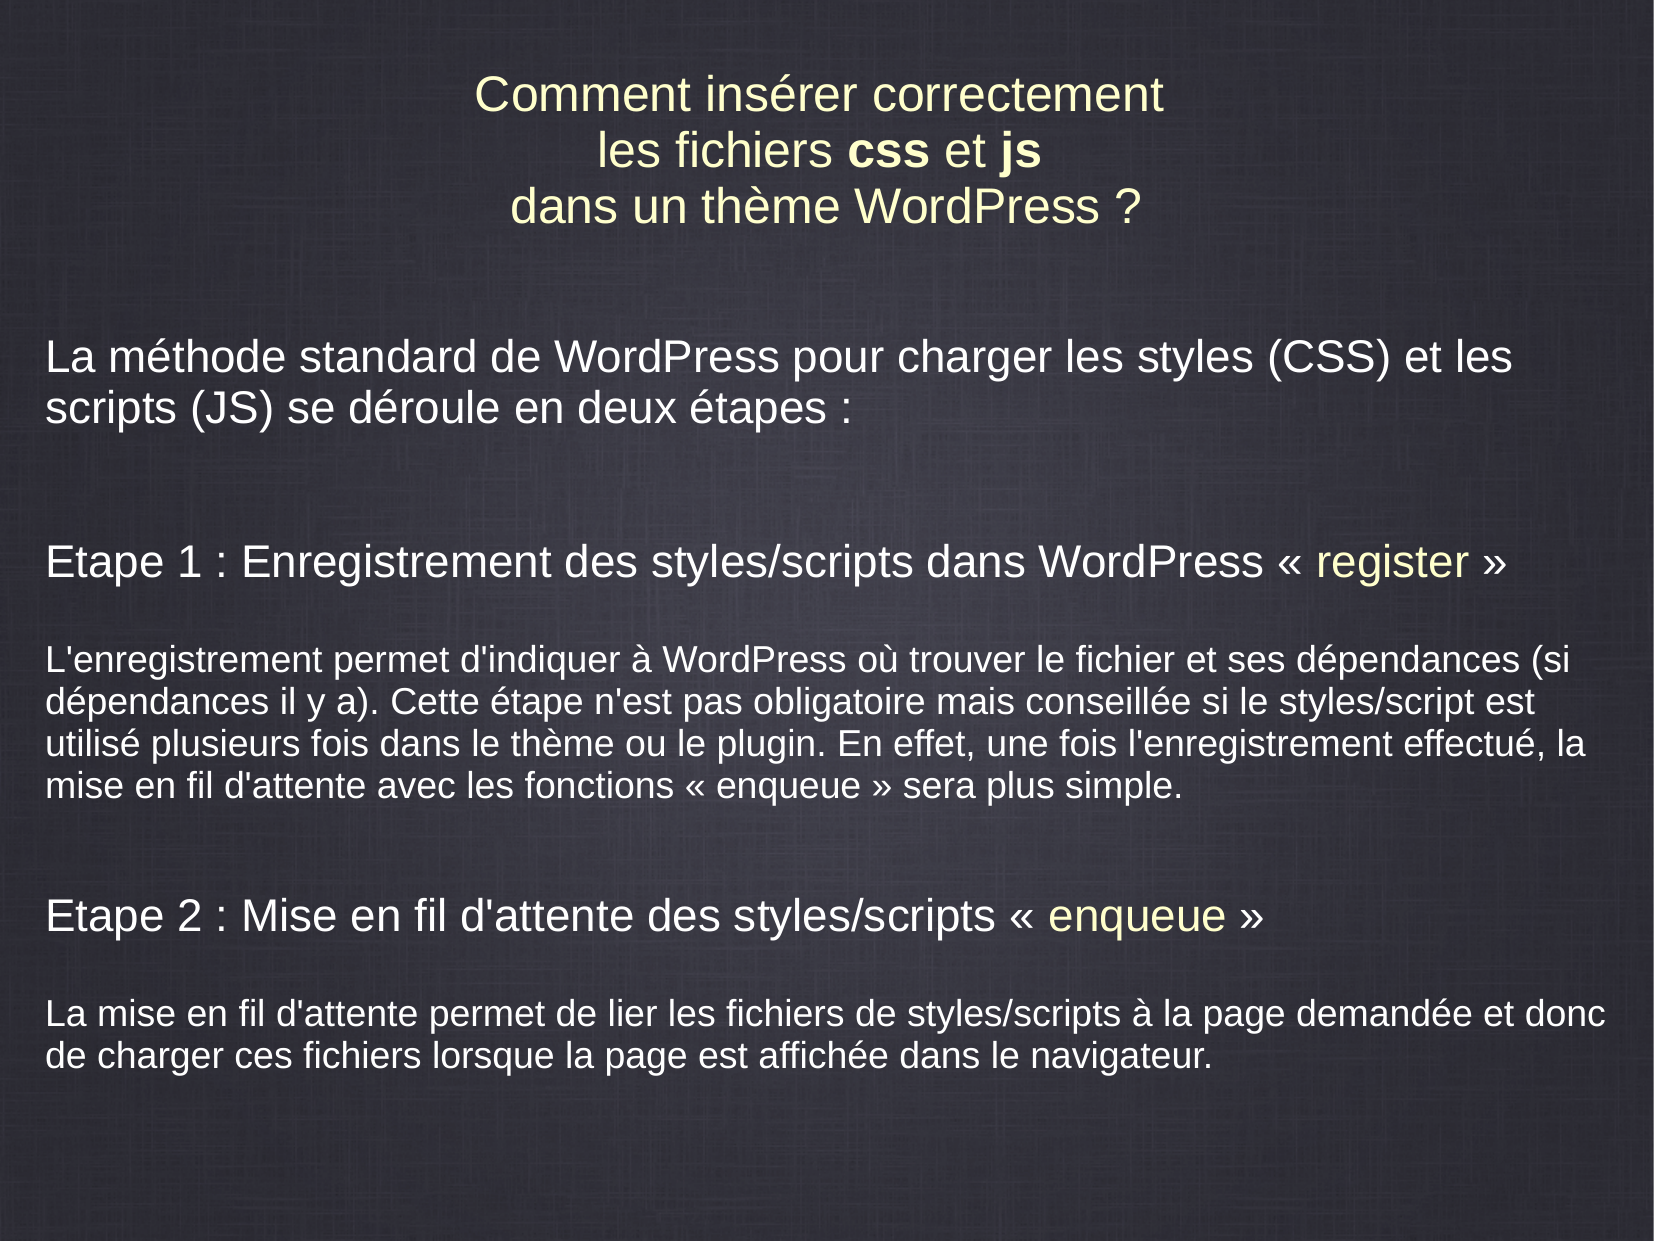

Comment insérer correctement
les fichiers css et js
dans un thème WordPress ?
La méthode standard de WordPress pour charger les styles (CSS) et les scripts (JS) se déroule en deux étapes :
Etape 1 : Enregistrement des styles/scripts dans WordPress « register »
L'enregistrement permet d'indiquer à WordPress où trouver le fichier et ses dépendances (si dépendances il y a). Cette étape n'est pas obligatoire mais conseillée si le styles/script est utilisé plusieurs fois dans le thème ou le plugin. En effet, une fois l'enregistrement effectué, la mise en fil d'attente avec les fonctions « enqueue » sera plus simple.
Etape 2 : Mise en fil d'attente des styles/scripts « enqueue »
La mise en fil d'attente permet de lier les fichiers de styles/scripts à la page demandée et donc de charger ces fichiers lorsque la page est affichée dans le navigateur.